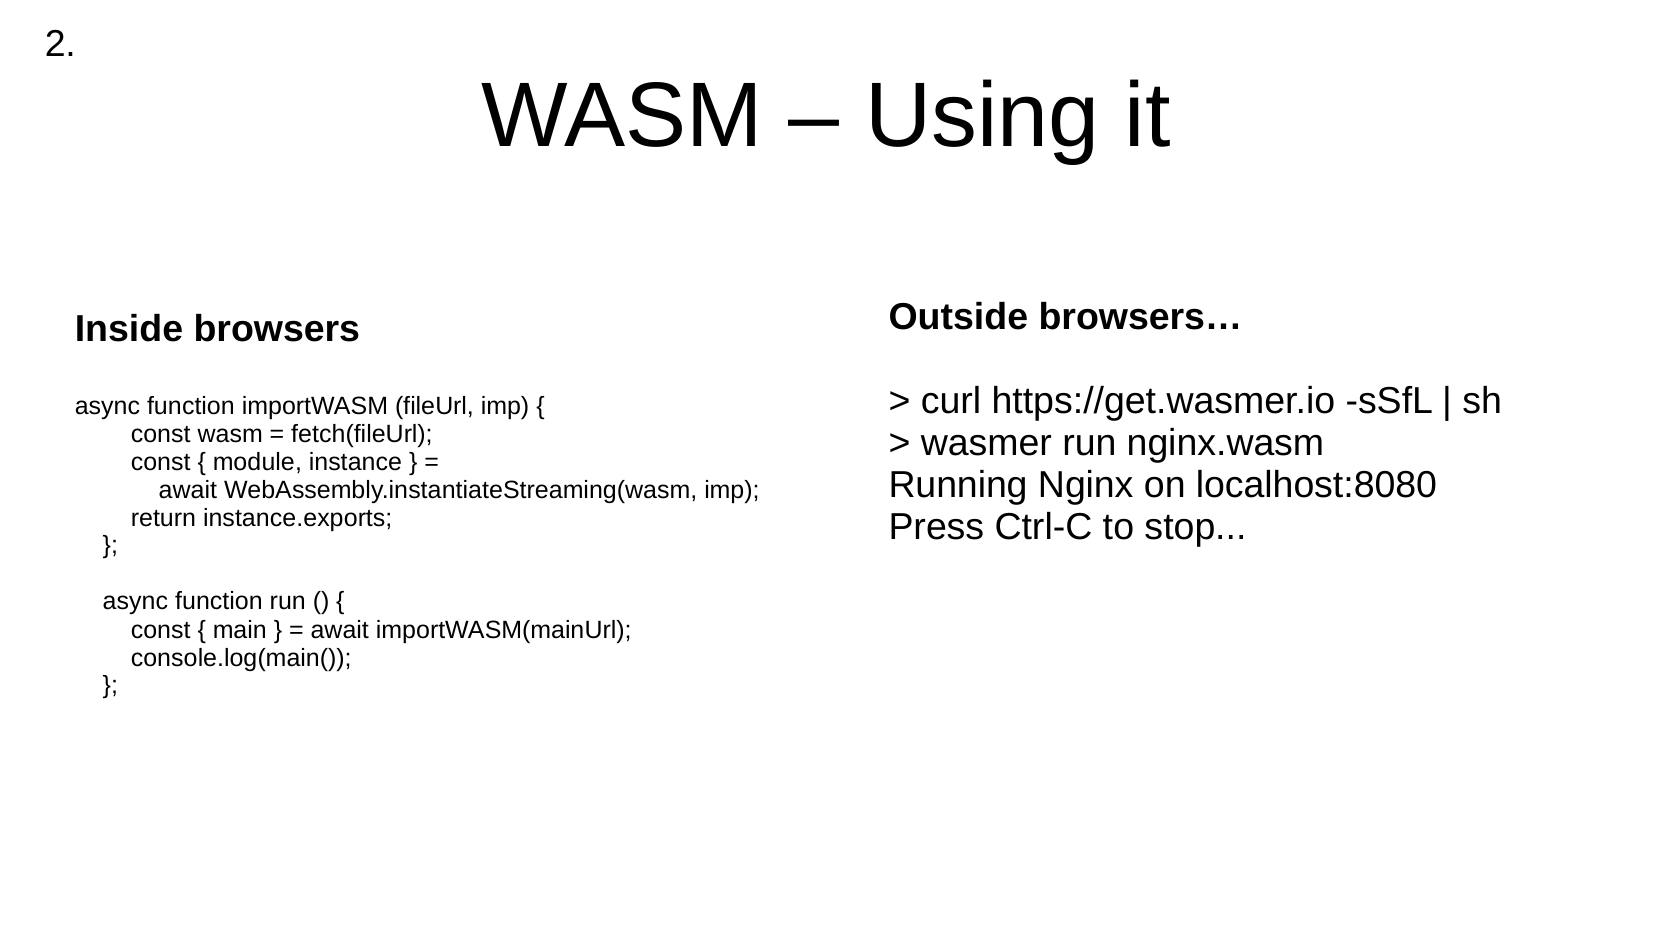

2.
# WASM – Using it
Outside browsers…
> curl https://get.wasmer.io -sSfL | sh
> wasmer run nginx.wasm
Running Nginx on localhost:8080
Press Ctrl-C to stop...
Inside browsers
async function importWASM (fileUrl, imp) {
 const wasm = fetch(fileUrl);
 const { module, instance } =
 await WebAssembly.instantiateStreaming(wasm, imp);
 return instance.exports;
 };
 async function run () {
 const { main } = await importWASM(mainUrl);
 console.log(main());
 };